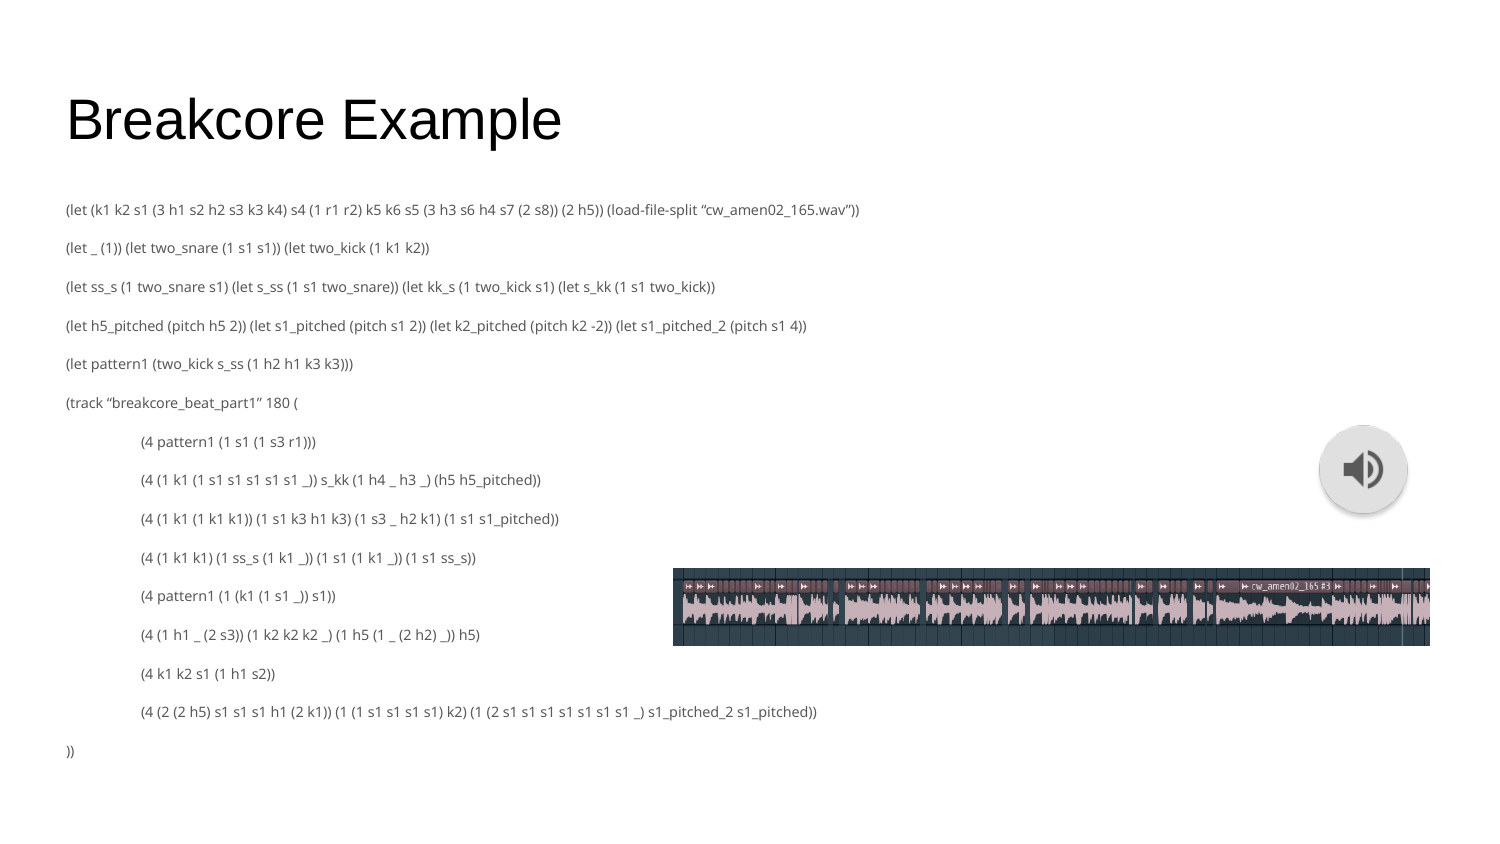

# Breakcore Example
(let (k1 k2 s1 (3 h1 s2 h2 s3 k3 k4) s4 (1 r1 r2) k5 k6 s5 (3 h3 s6 h4 s7 (2 s8)) (2 h5)) (load-file-split “cw_amen02_165.wav”))
(let _ (1)) (let two_snare (1 s1 s1)) (let two_kick (1 k1 k2))
(let ss_s (1 two_snare s1) (let s_ss (1 s1 two_snare)) (let kk_s (1 two_kick s1) (let s_kk (1 s1 two_kick))
(let h5_pitched (pitch h5 2)) (let s1_pitched (pitch s1 2)) (let k2_pitched (pitch k2 -2)) (let s1_pitched_2 (pitch s1 4))
(let pattern1 (two_kick s_ss (1 h2 h1 k3 k3)))
(track “breakcore_beat_part1” 180 (
	(4 pattern1 (1 s1 (1 s3 r1)))
(4 (1 k1 (1 s1 s1 s1 s1 s1 _)) s_kk (1 h4 _ h3 _) (h5 h5_pitched))
(4 (1 k1 (1 k1 k1)) (1 s1 k3 h1 k3) (1 s3 _ h2 k1) (1 s1 s1_pitched))
(4 (1 k1 k1) (1 ss_s (1 k1 _)) (1 s1 (1 k1 _)) (1 s1 ss_s))
(4 pattern1 (1 (k1 (1 s1 _)) s1))
(4 (1 h1 _ (2 s3)) (1 k2 k2 k2 _) (1 h5 (1 _ (2 h2) _)) h5)
(4 k1 k2 s1 (1 h1 s2))
(4 (2 (2 h5) s1 s1 s1 h1 (2 k1)) (1 (1 s1 s1 s1 s1) k2) (1 (2 s1 s1 s1 s1 s1 s1 s1 _) s1_pitched_2 s1_pitched))
))